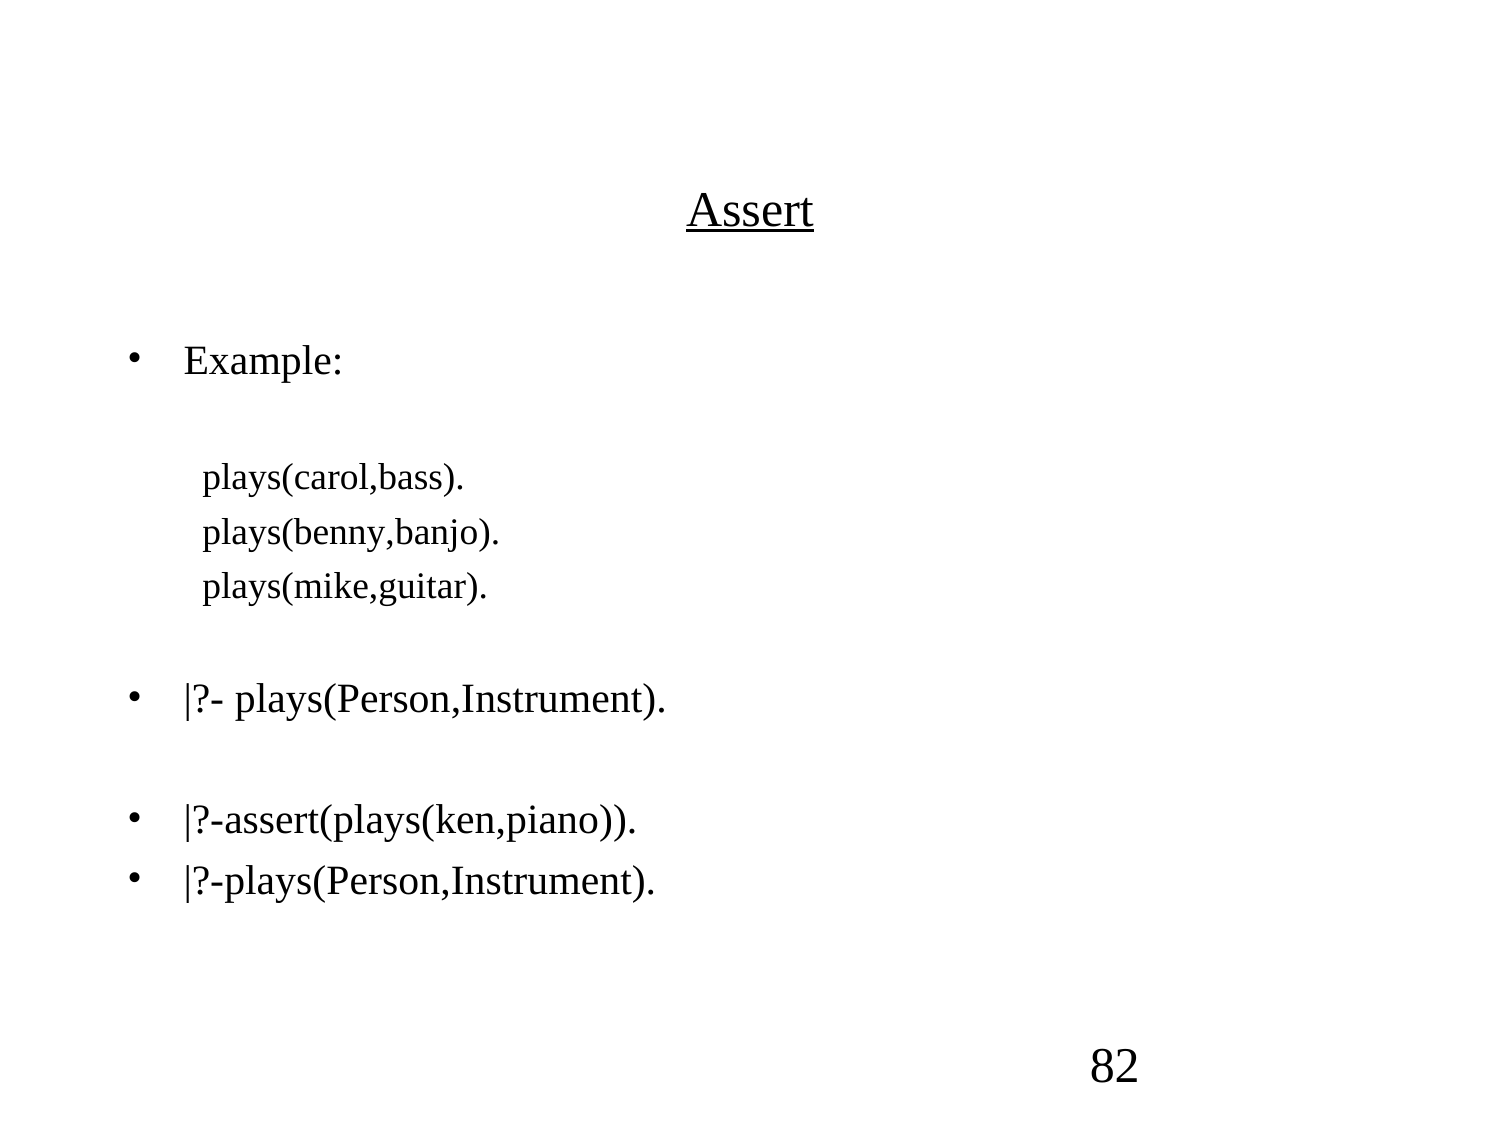

# Assert
Example:
plays(carol,bass).
plays(benny,banjo).
plays(mike,guitar).
|?- plays(Person,Instrument).
|?-assert(plays(ken,piano)).
|?-plays(Person,Instrument).
82